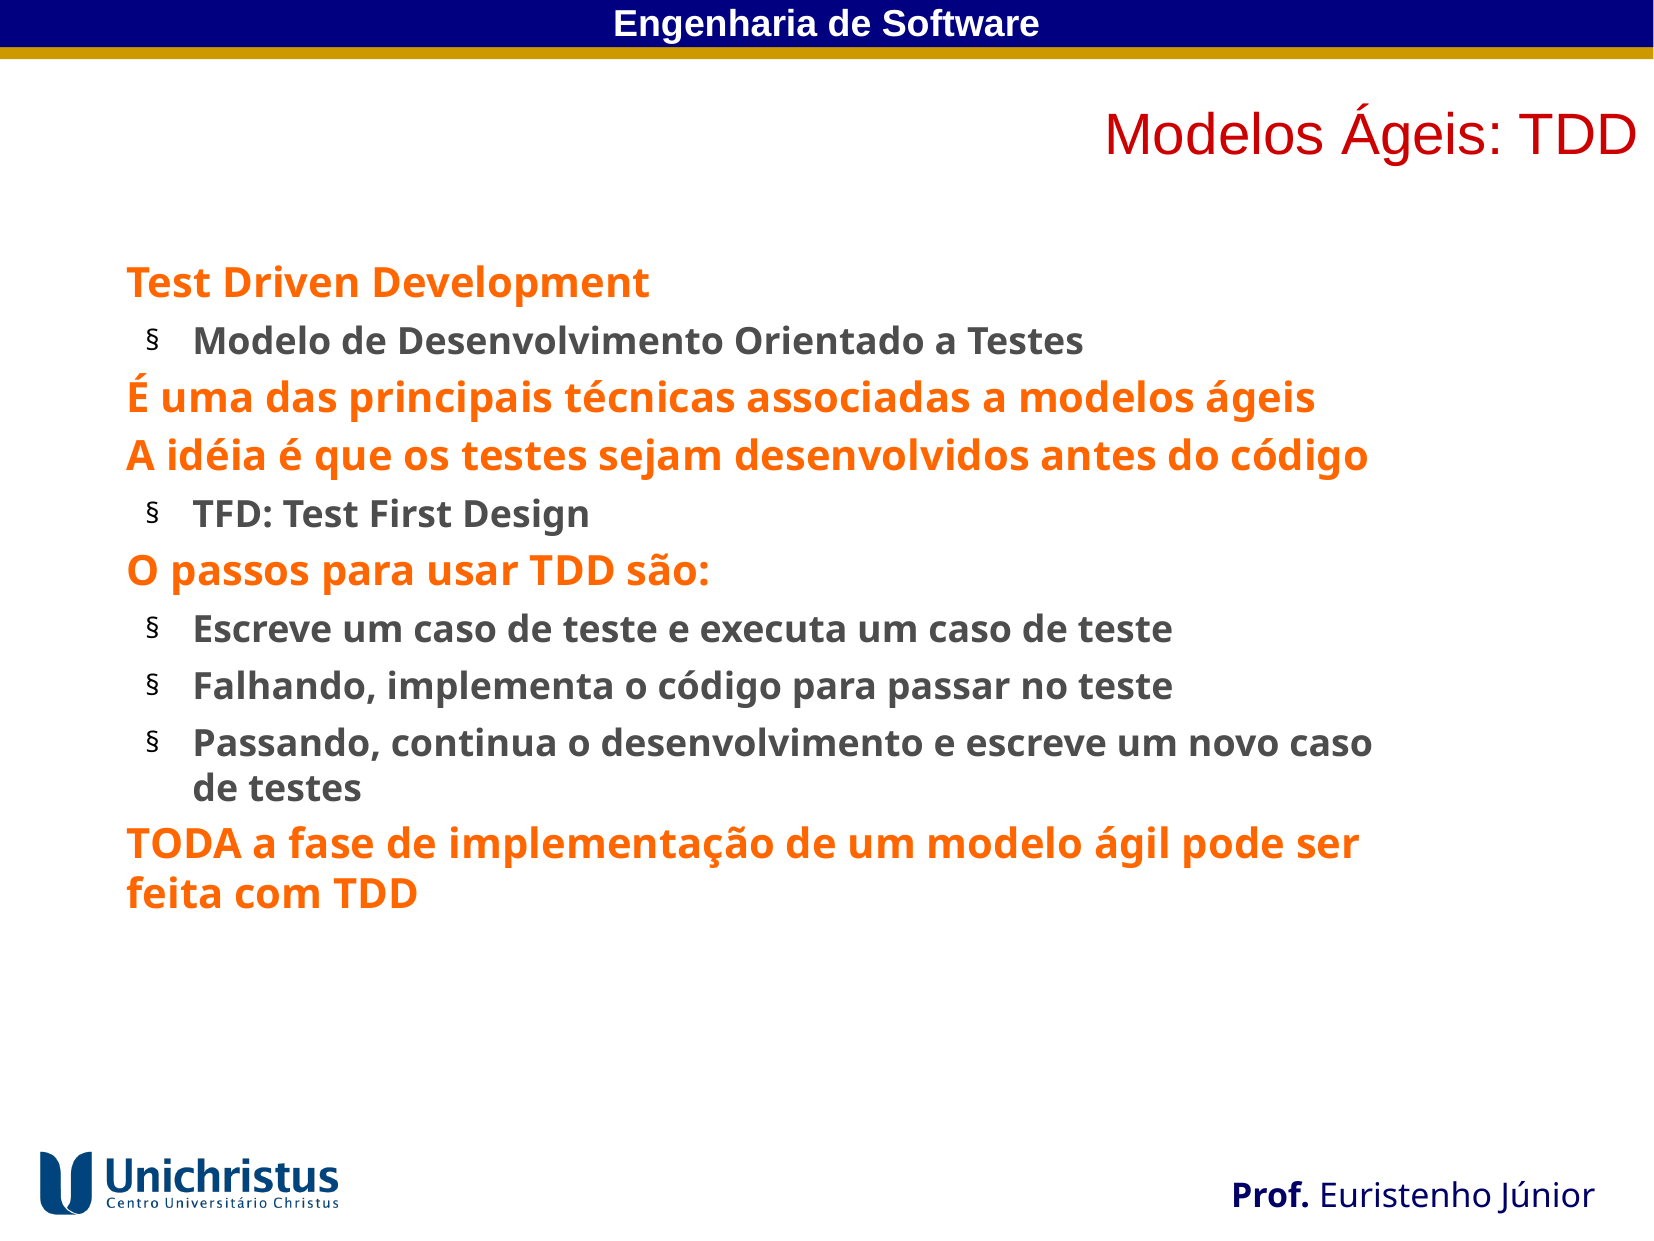

Engenharia de Software
Modelos Ágeis: TDD
Test Driven Development
Modelo de Desenvolvimento Orientado a Testes
É uma das principais técnicas associadas a modelos ágeis
A idéia é que os testes sejam desenvolvidos antes do código
TFD: Test First Design
O passos para usar TDD são:
Escreve um caso de teste e executa um caso de teste
Falhando, implementa o código para passar no teste
Passando, continua o desenvolvimento e escreve um novo caso de testes
TODA a fase de implementação de um modelo ágil pode ser feita com TDD
Prof. Euristenho Júnior